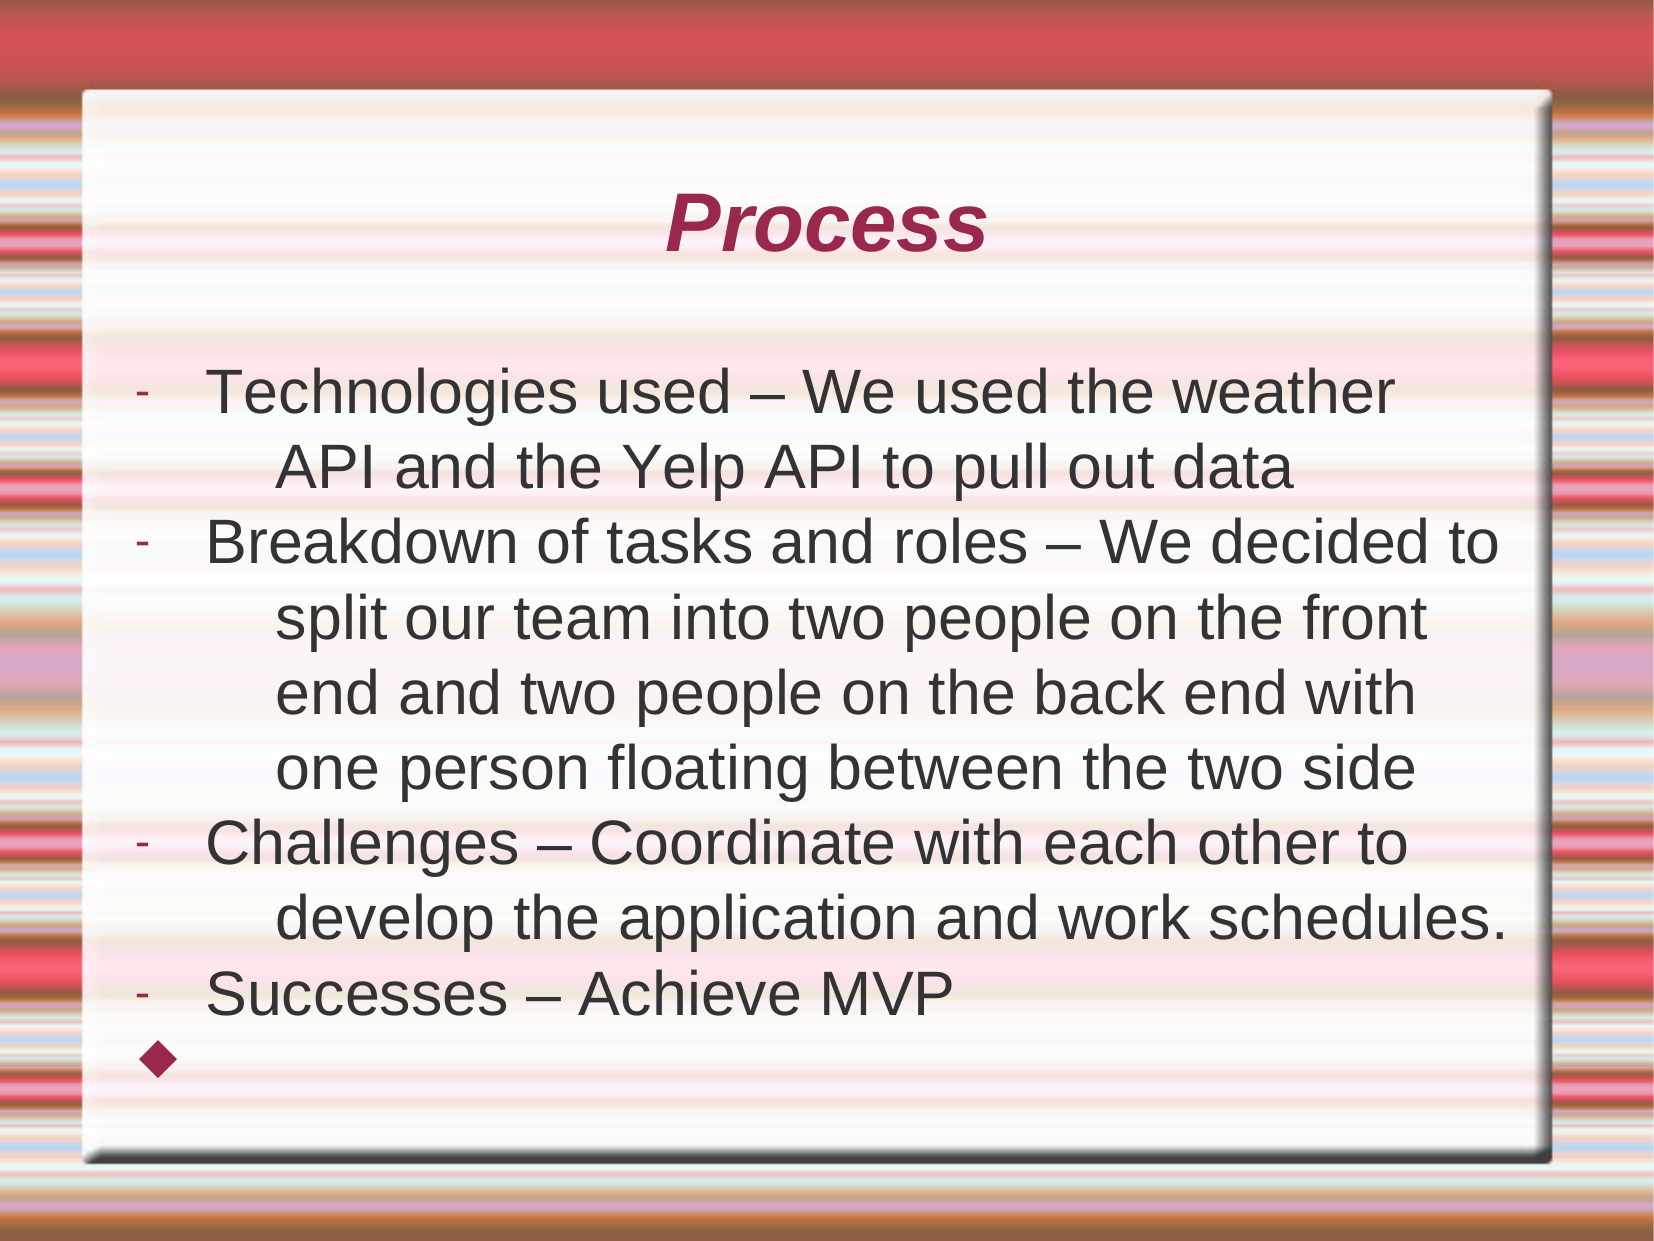

# Process
Technologies used – We used the weather API and the Yelp API to pull out data
Breakdown of tasks and roles – We decided to split our team into two people on the front end and two people on the back end with one person floating between the two side
Challenges – Coordinate with each other to develop the application and work schedules.
Successes – Achieve MVP